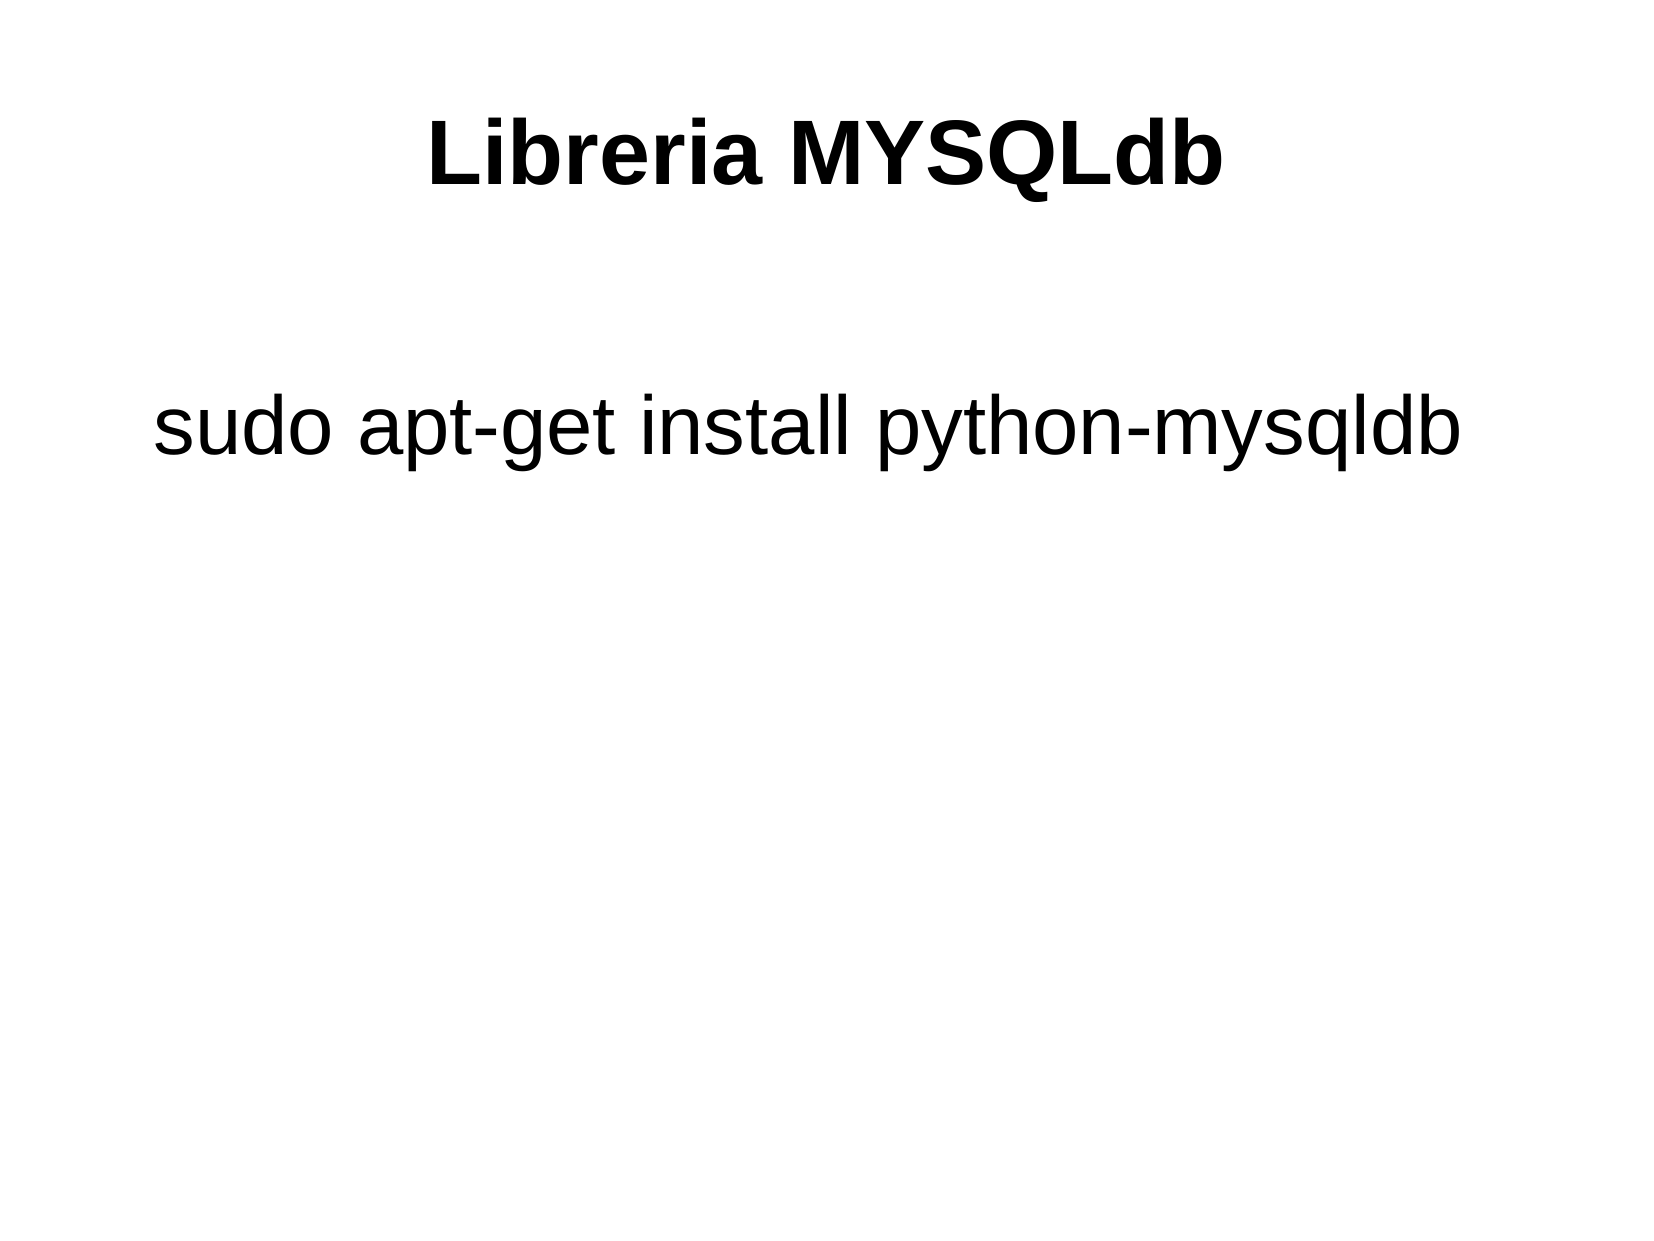

# Libreria MYSQLdb
sudo apt-get install python-mysqldb